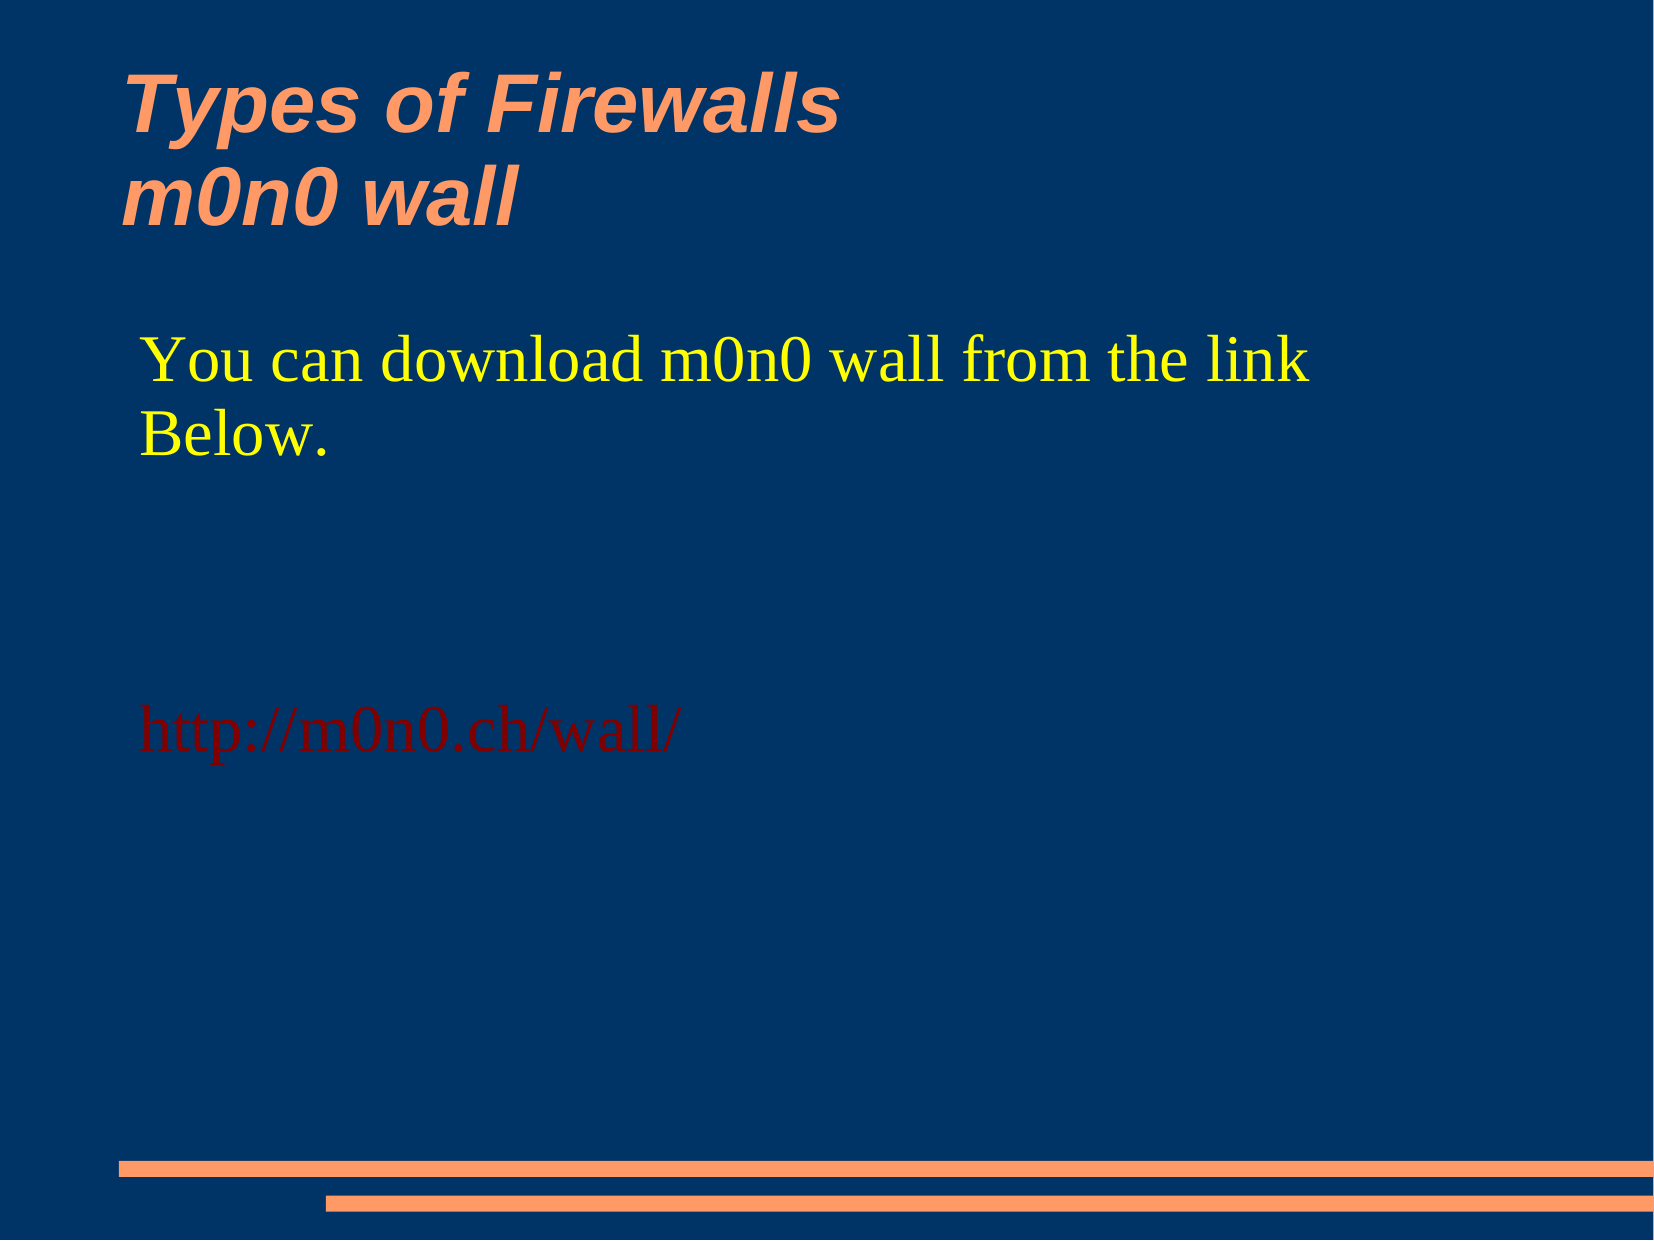

# Types of Firewalls m0n0 wall
You can download m0n0 wall from the link
Below.
http://m0n0.ch/wall/